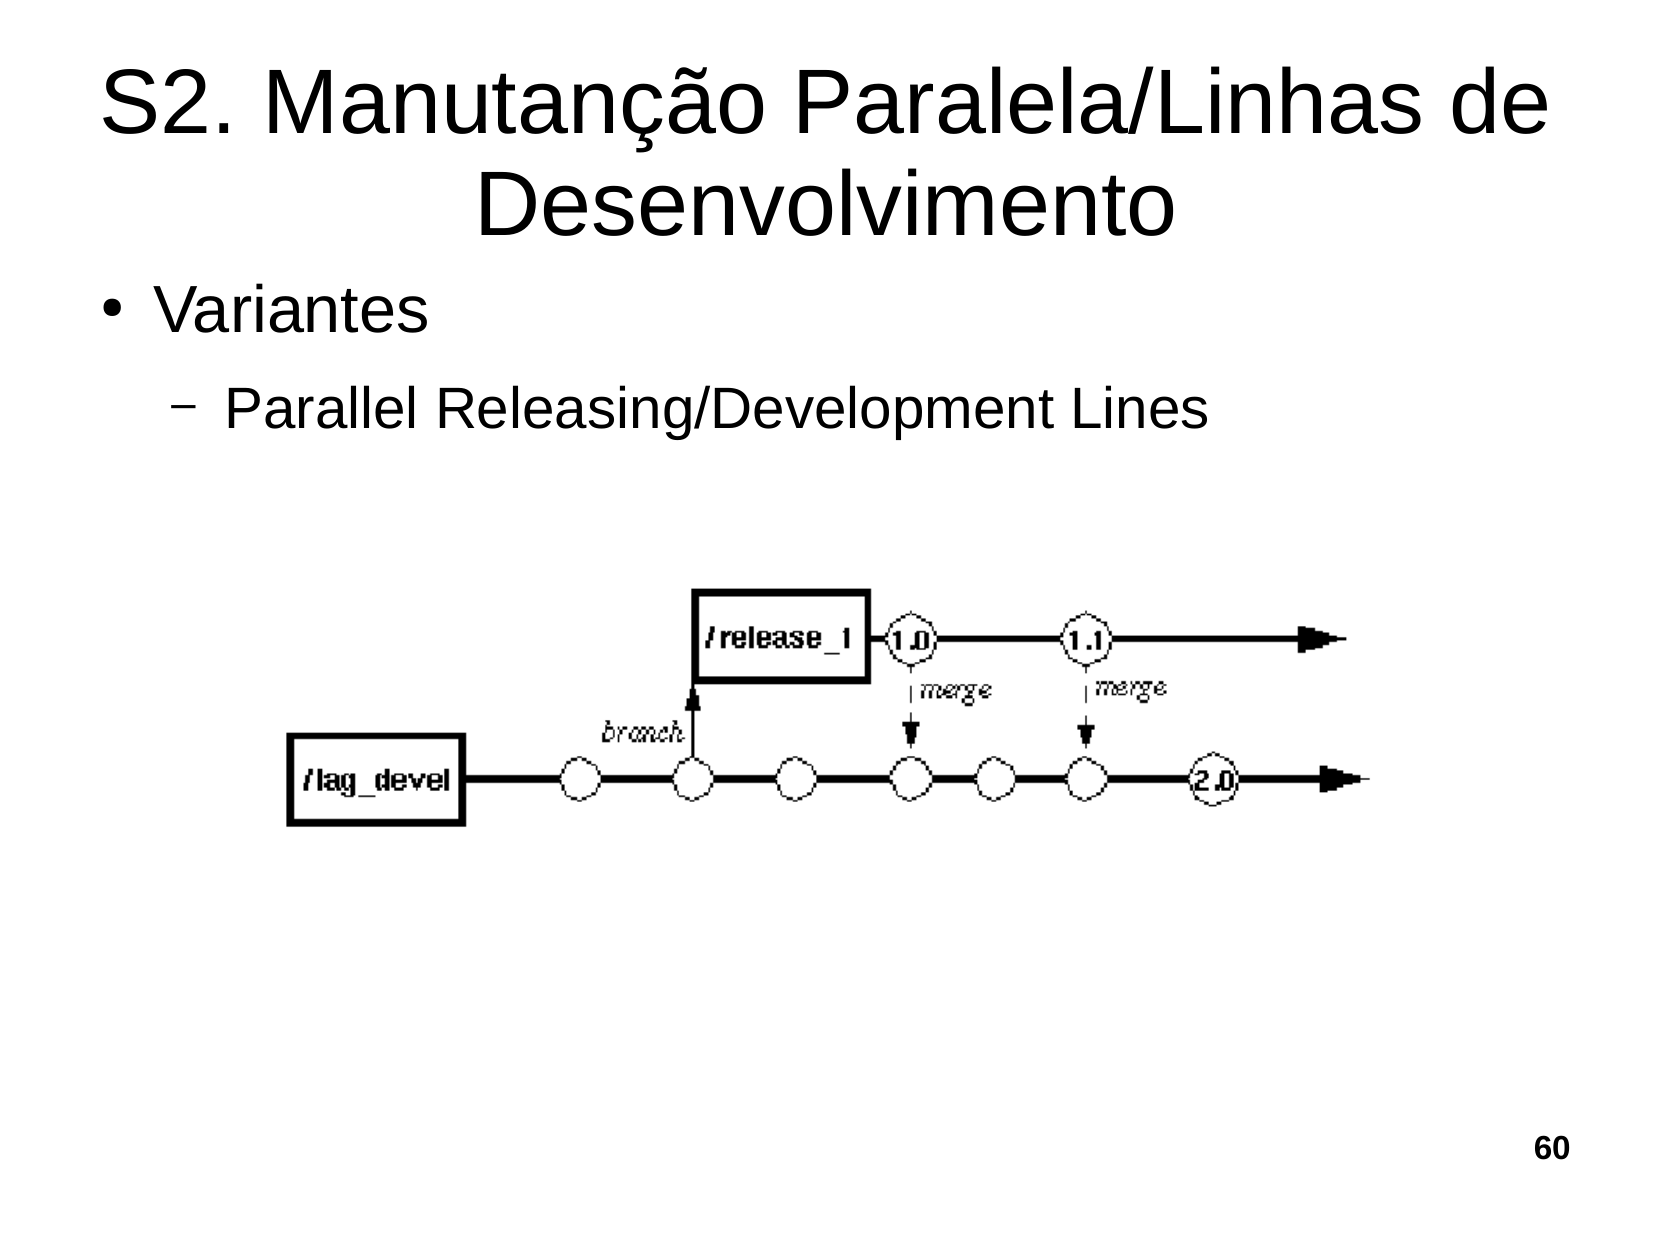

# S2. Manutanção Paralela/Linhas de Desenvolvimento
Variantes
Parallel Releasing/Development Lines
60